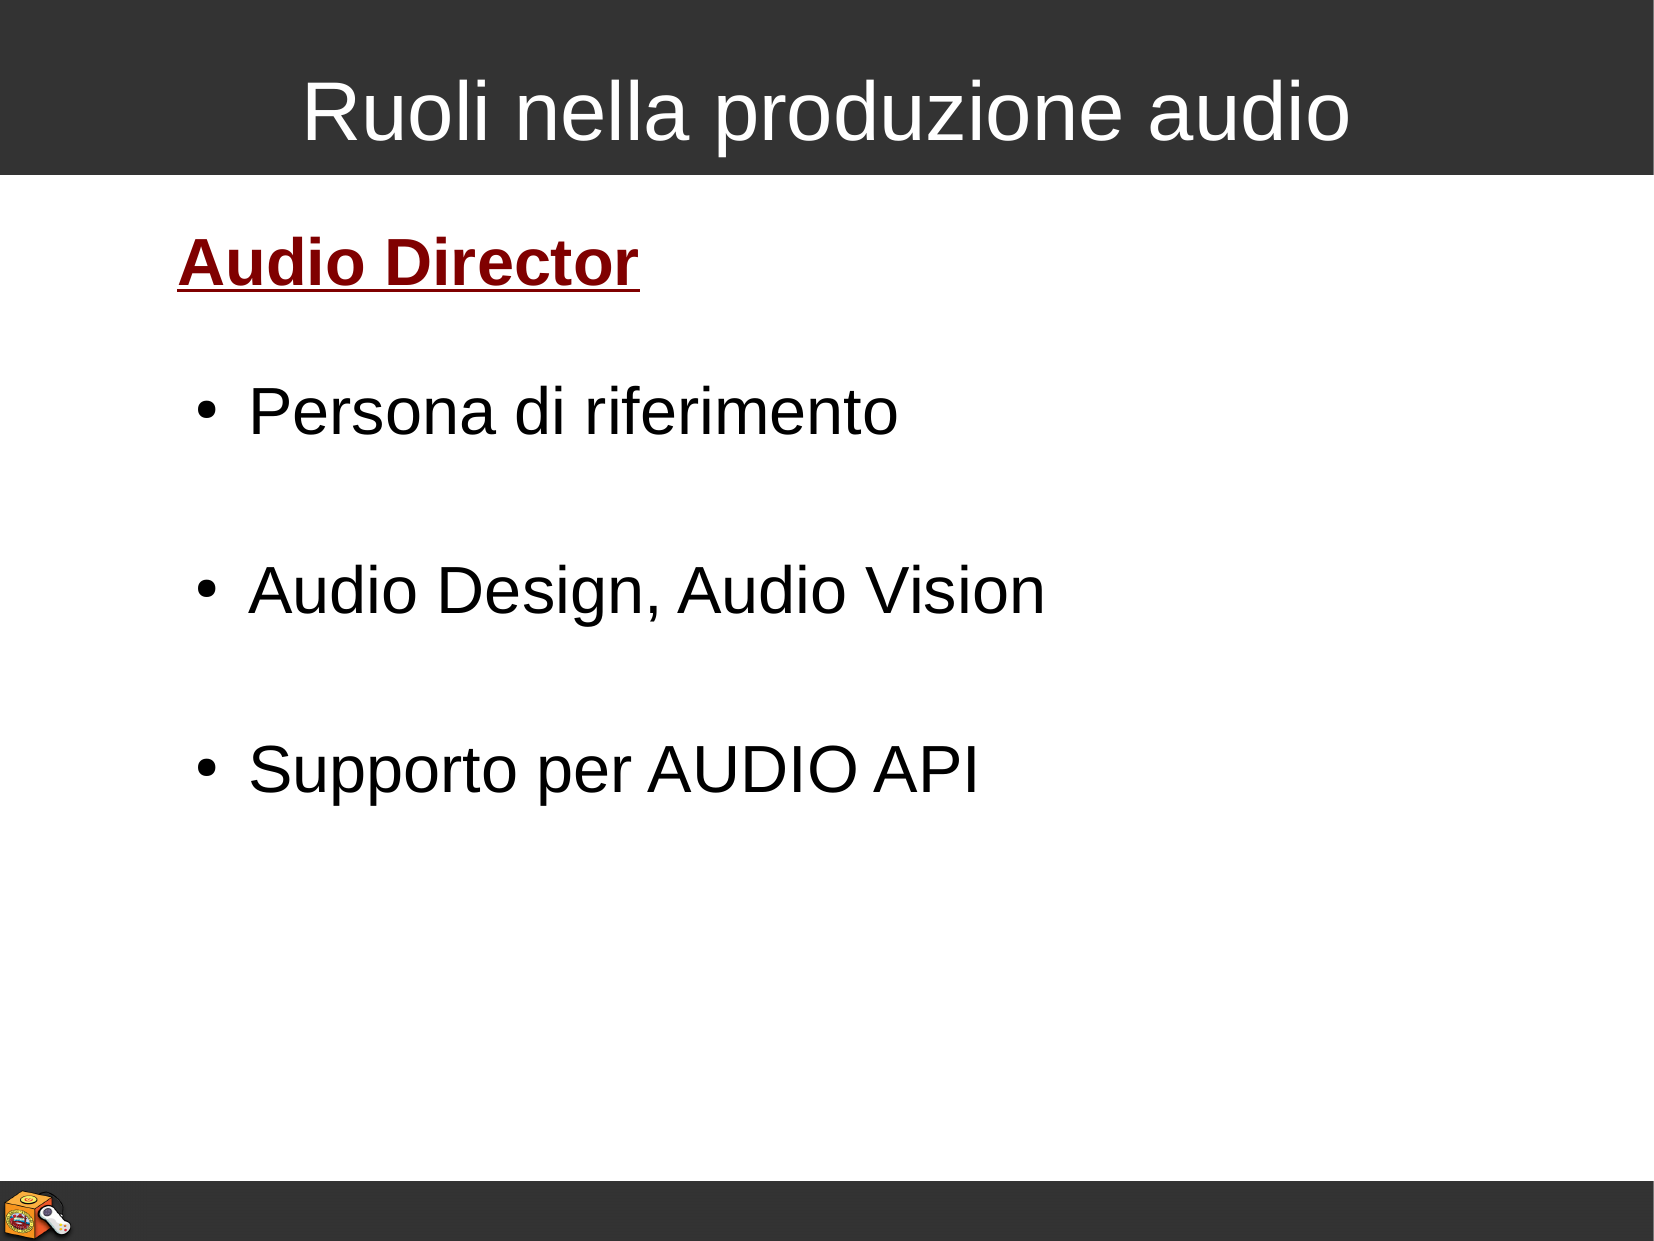

# Ruoli nella produzione audio
Audio Director
Persona di riferimento
Audio Design, Audio Vision
Supporto per AUDIO API